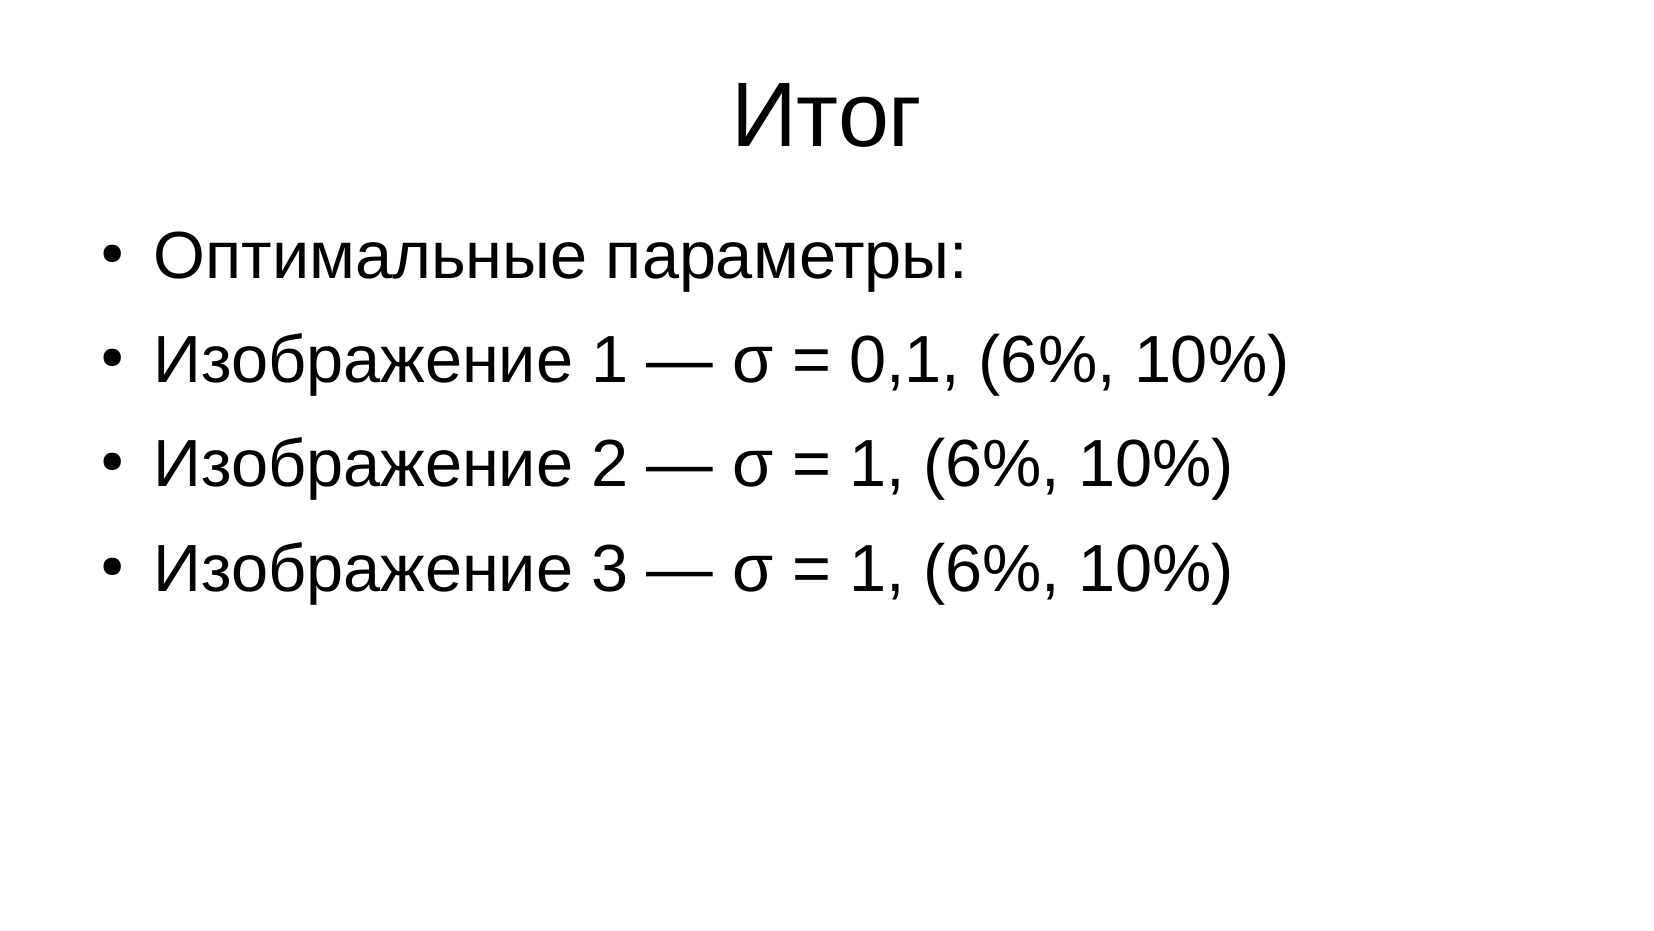

# Итог
Оптимальные параметры:
Изображение 1 — σ = 0,1, (6%, 10%)
Изображение 2 — σ = 1, (6%, 10%)
Изображение 3 — σ = 1, (6%, 10%)